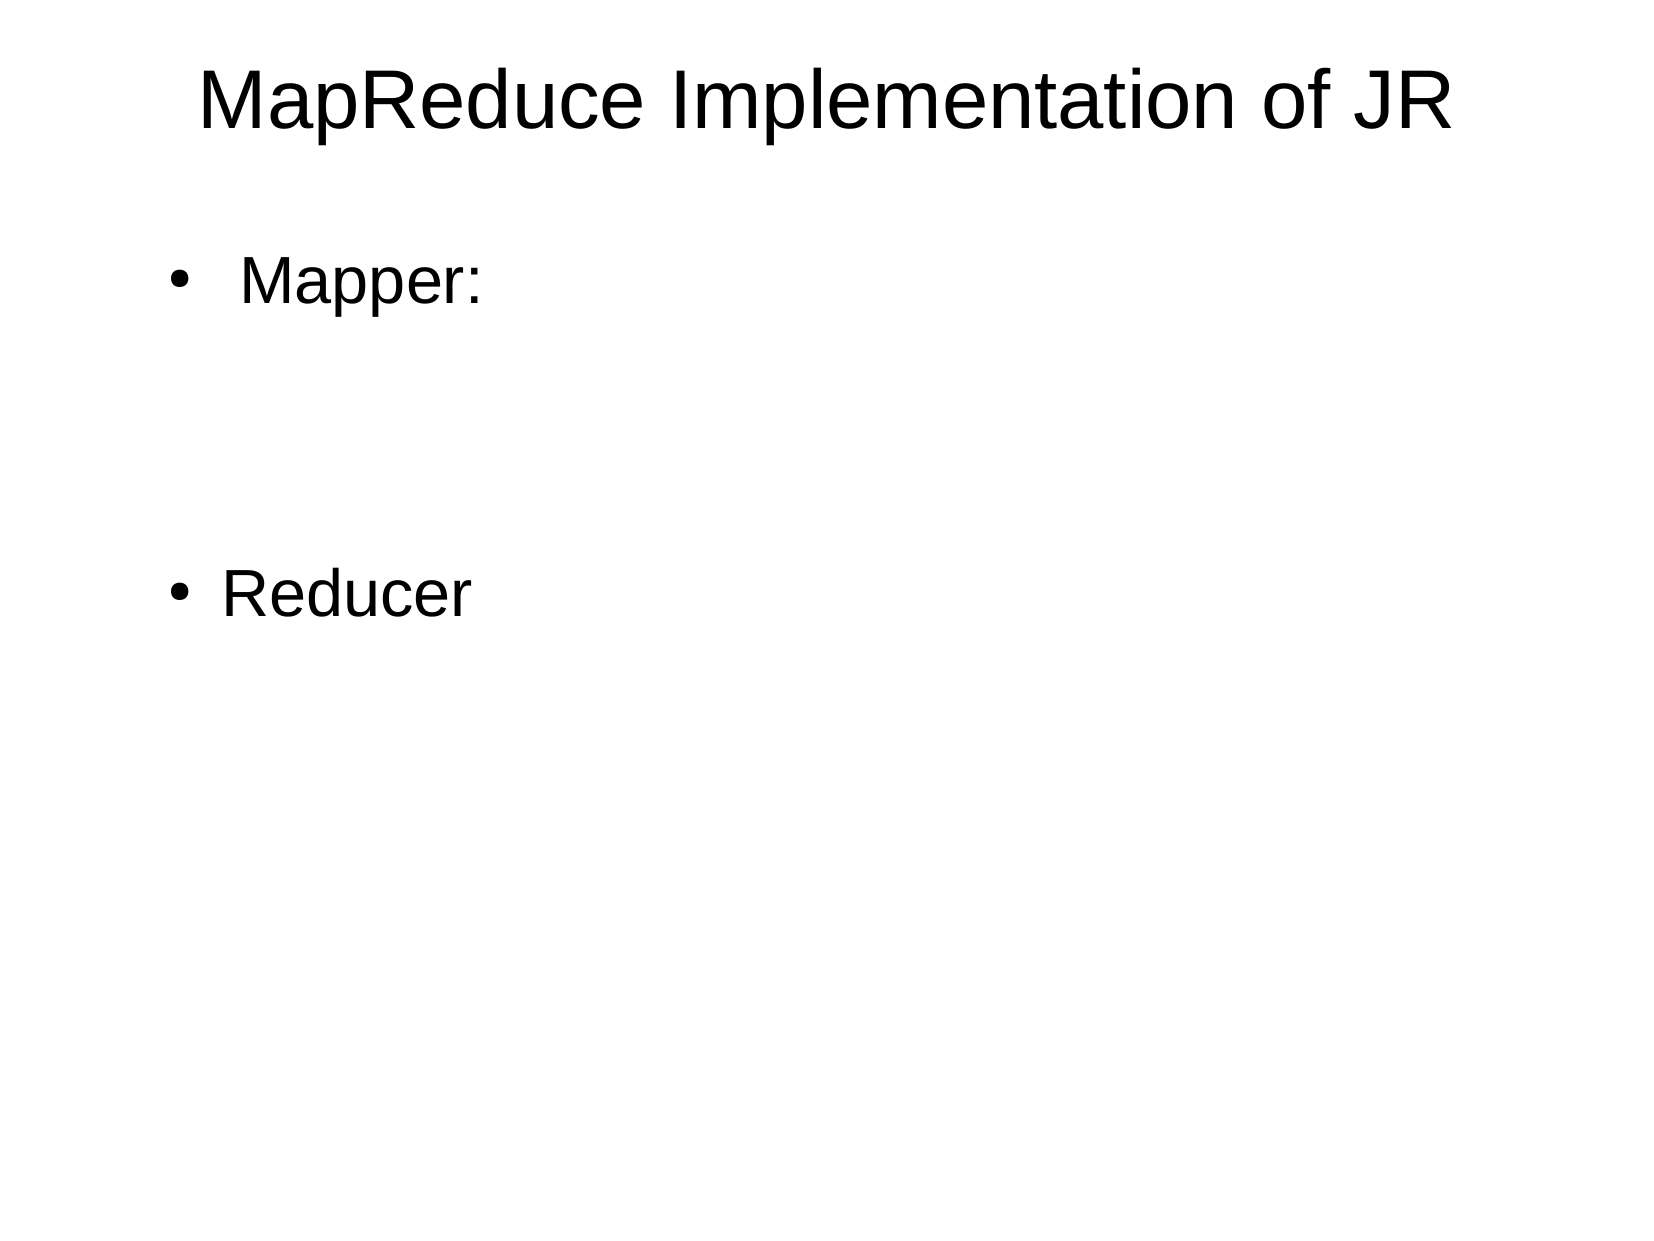

# MapReduce Implementation of JR
 Mapper:
Reducer